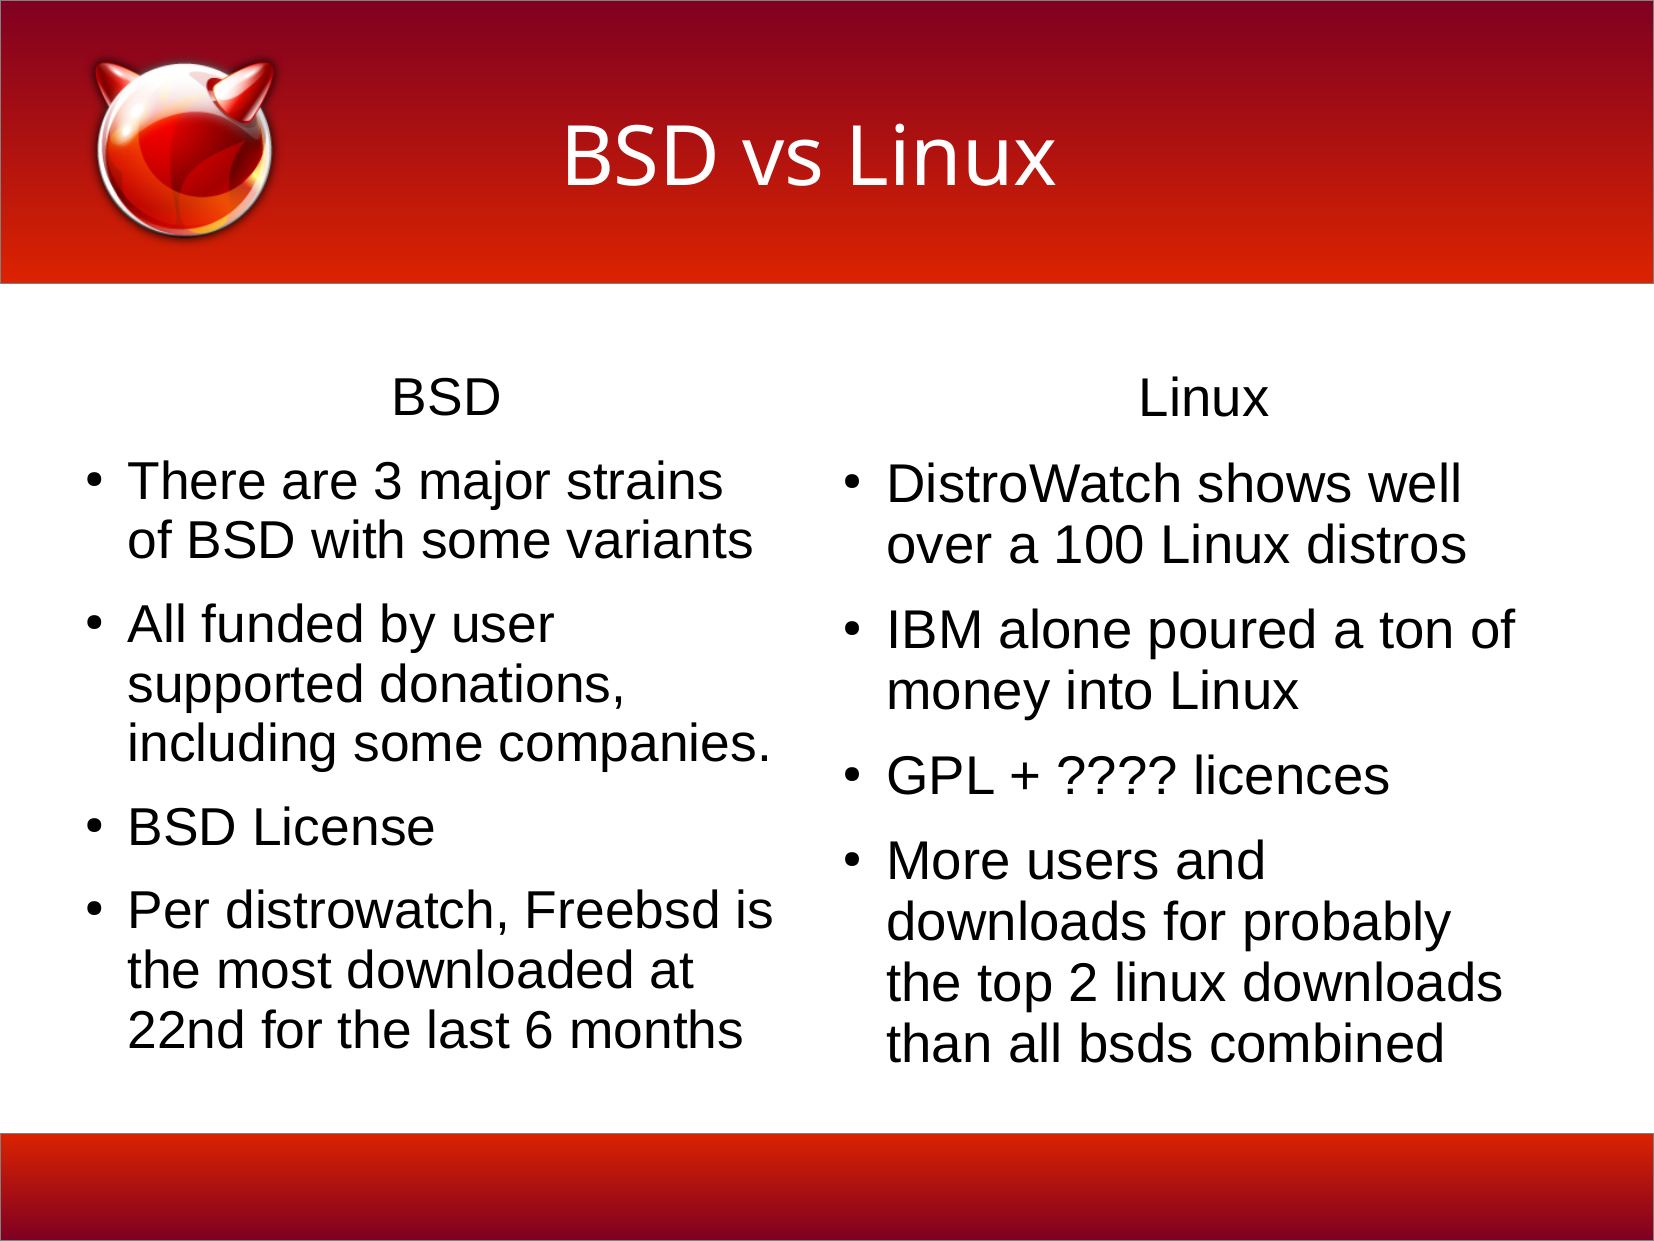

# BSD vs Linux
BSD
There are 3 major strains of BSD with some variants
All funded by user supported donations, including some companies.
BSD License
Per distrowatch, Freebsd is the most downloaded at 22nd for the last 6 months
Linux
DistroWatch shows well over a 100 Linux distros
IBM alone poured a ton of money into Linux
GPL + ???? licences
More users and downloads for probably the top 2 linux downloads than all bsds combined